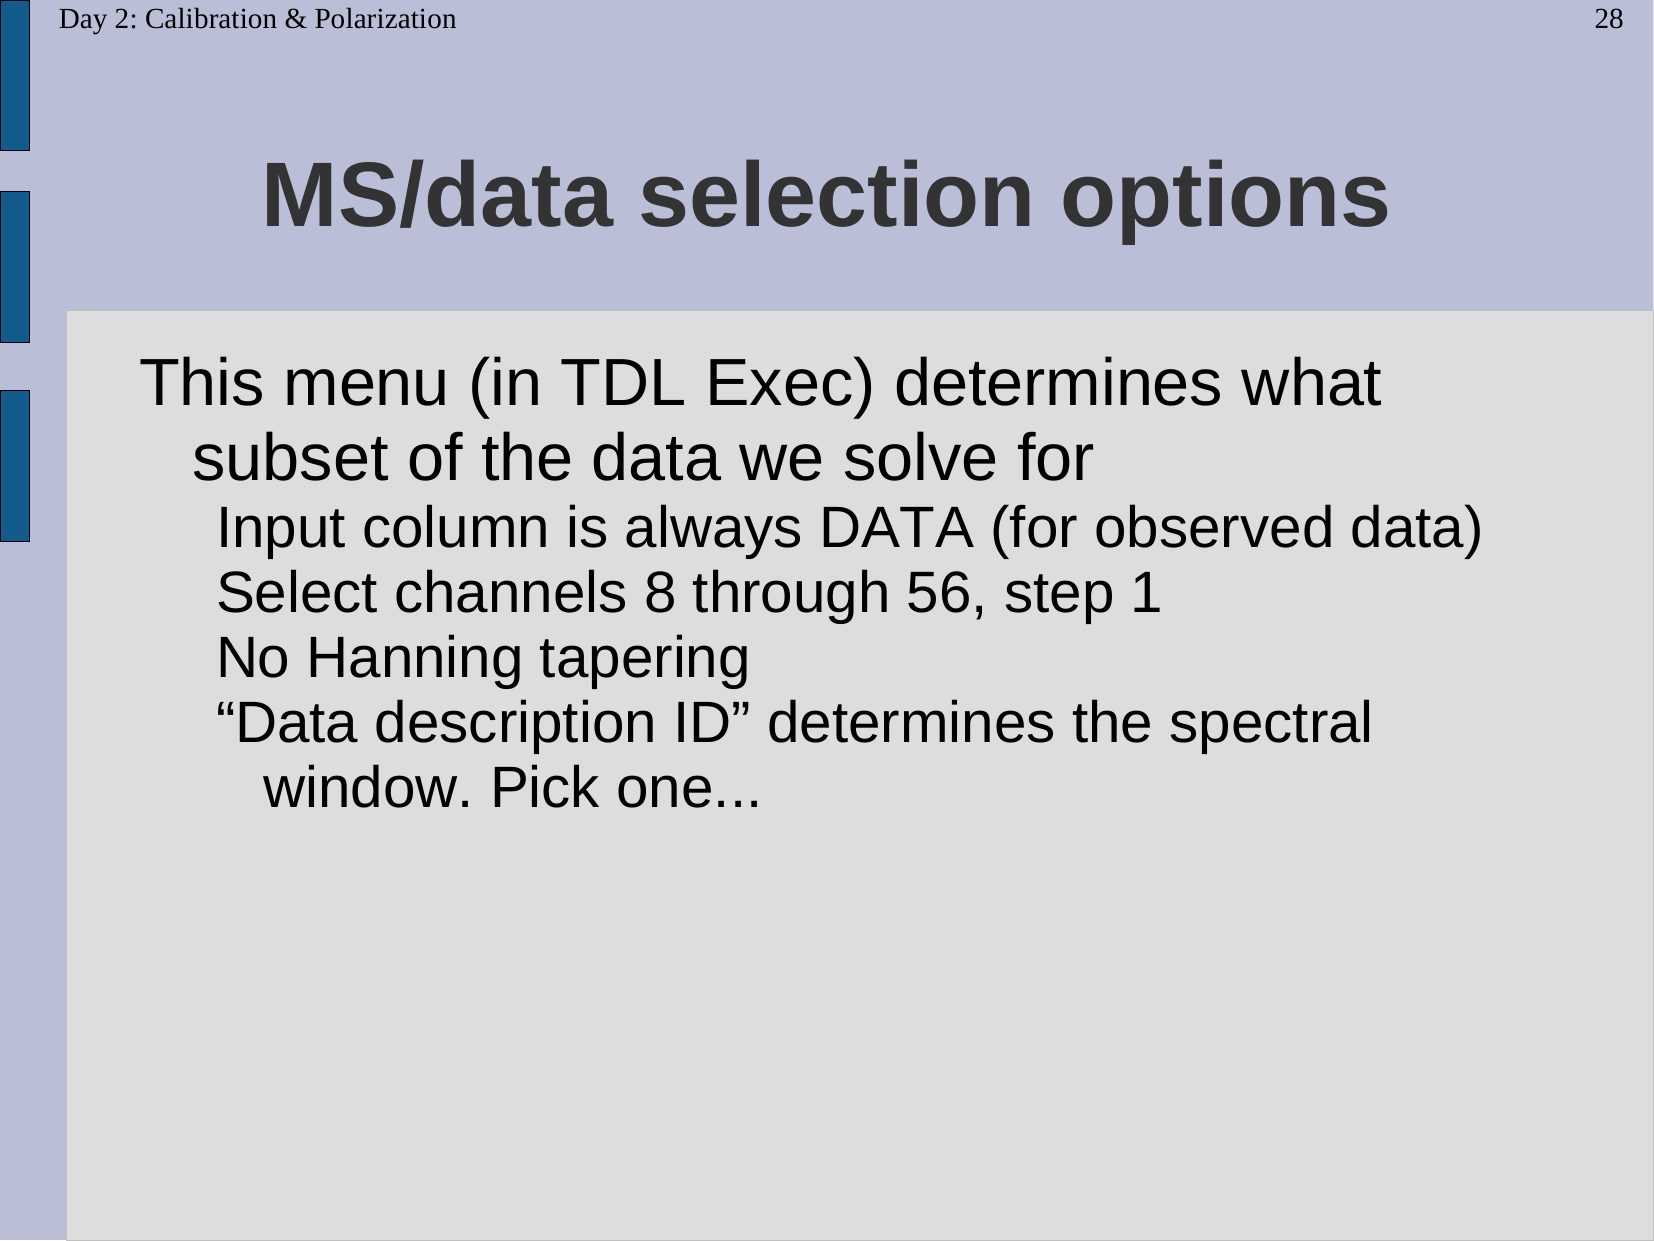

Day 2: Calibration & Polarization
28
# MS/data selection options
This menu (in TDL Exec) determines what subset of the data we solve for
Input column is always DATA (for observed data)
Select channels 8 through 56, step 1
No Hanning tapering
“Data description ID” determines the spectral window. Pick one...